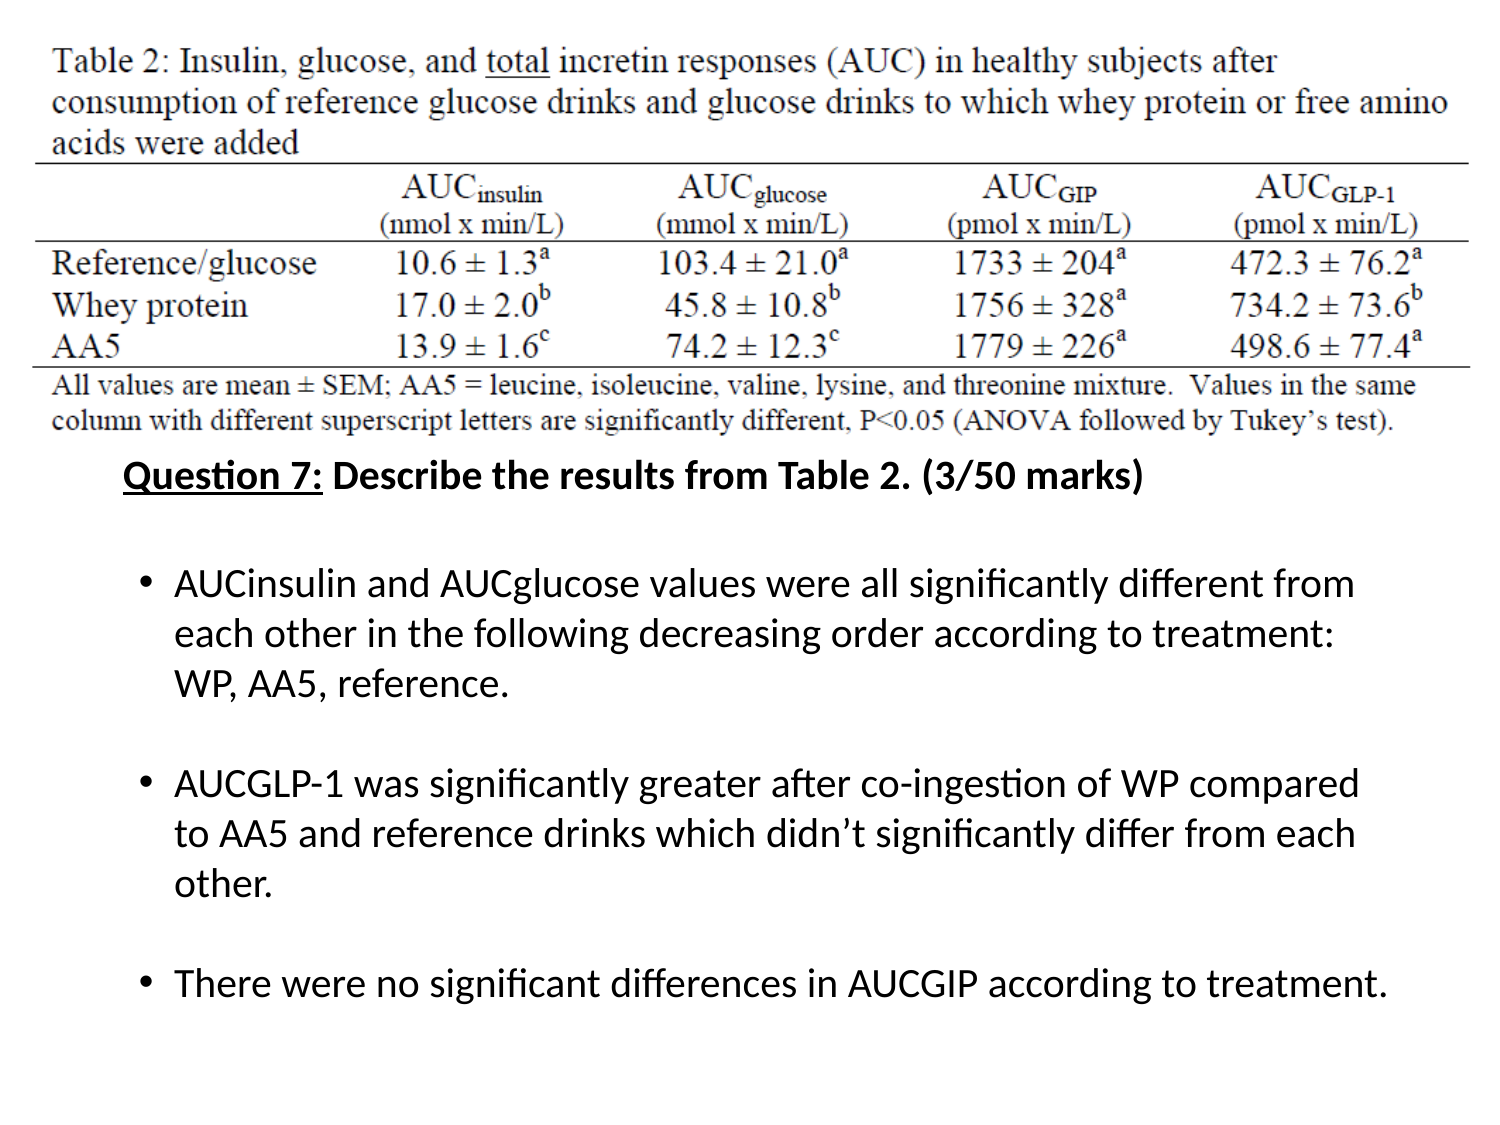

Question 7: Describe the results from Table 2. (3/50 marks)
AUCinsulin and AUCglucose values were all significantly different from each other in the following decreasing order according to treatment: WP, AA5, reference.
AUCGLP-1 was significantly greater after co-ingestion of WP compared to AA5 and reference drinks which didn’t significantly differ from each other.
There were no significant differences in AUCGIP according to treatment.